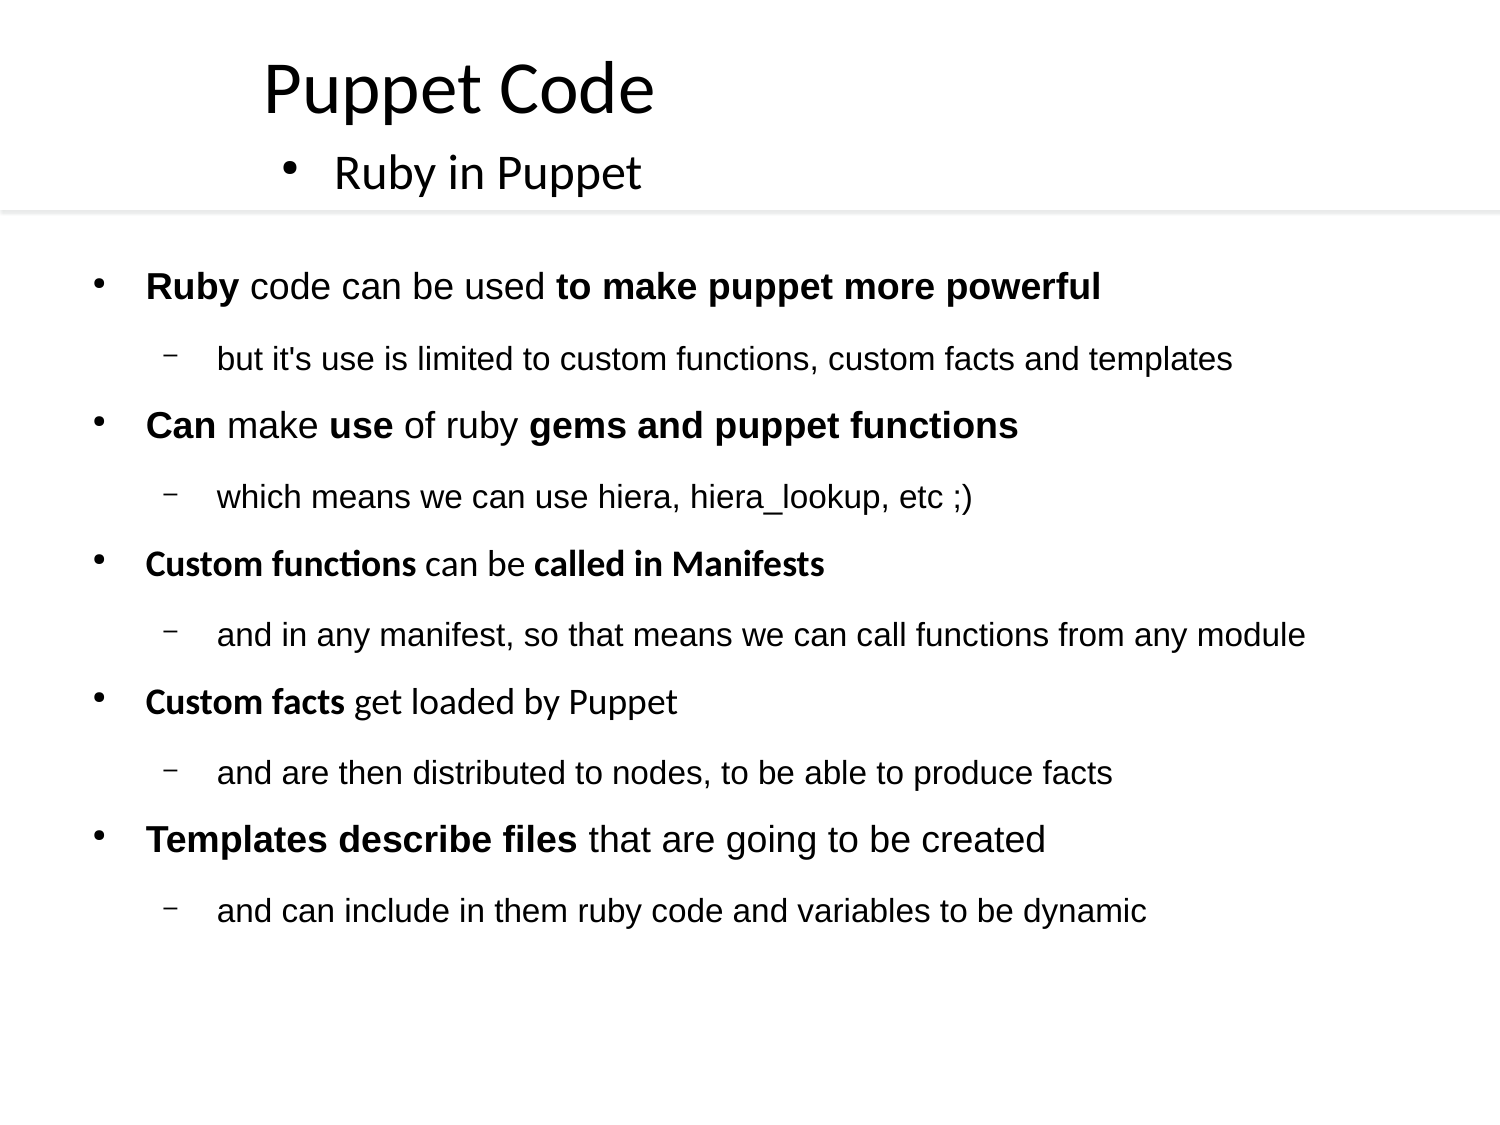

# Puppet Code
Ruby in Puppet
Ruby code can be used to make puppet more powerful
but it's use is limited to custom functions, custom facts and templates
Can make use of ruby gems and puppet functions
which means we can use hiera, hiera_lookup, etc ;)
Custom functions can be called in Manifests
and in any manifest, so that means we can call functions from any module
Custom facts get loaded by Puppet
and are then distributed to nodes, to be able to produce facts
Templates describe files that are going to be created
and can include in them ruby code and variables to be dynamic